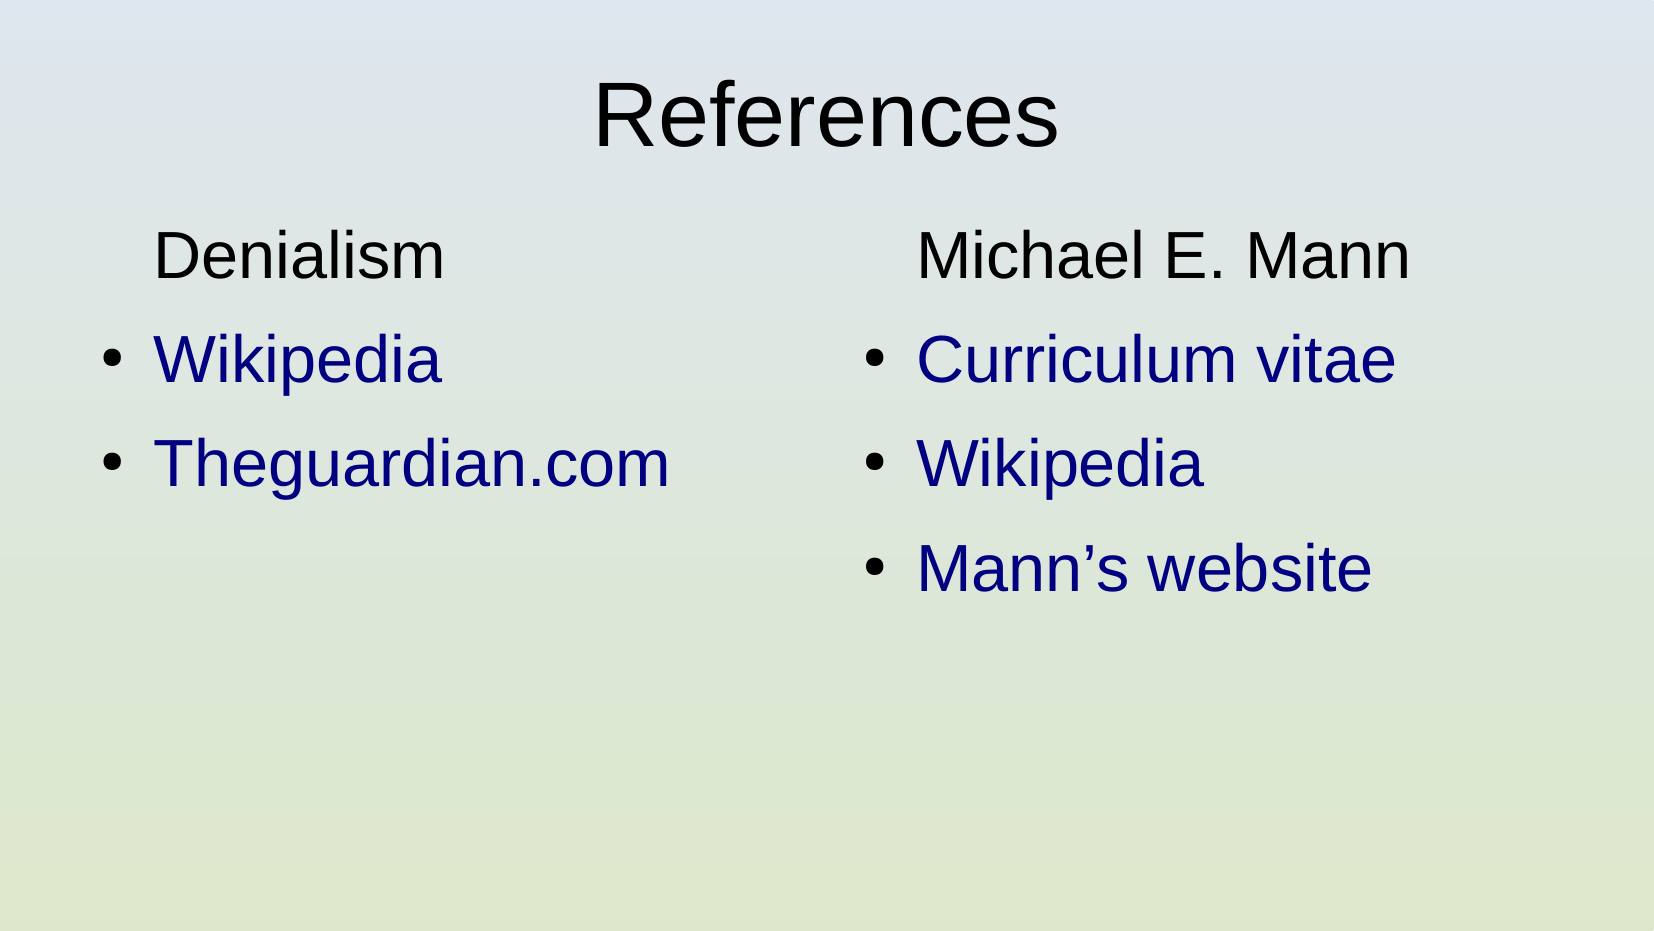

# References
Denialism
Wikipedia
Theguardian.com
Michael E. Mann
Curriculum vitae
Wikipedia
Mann’s website